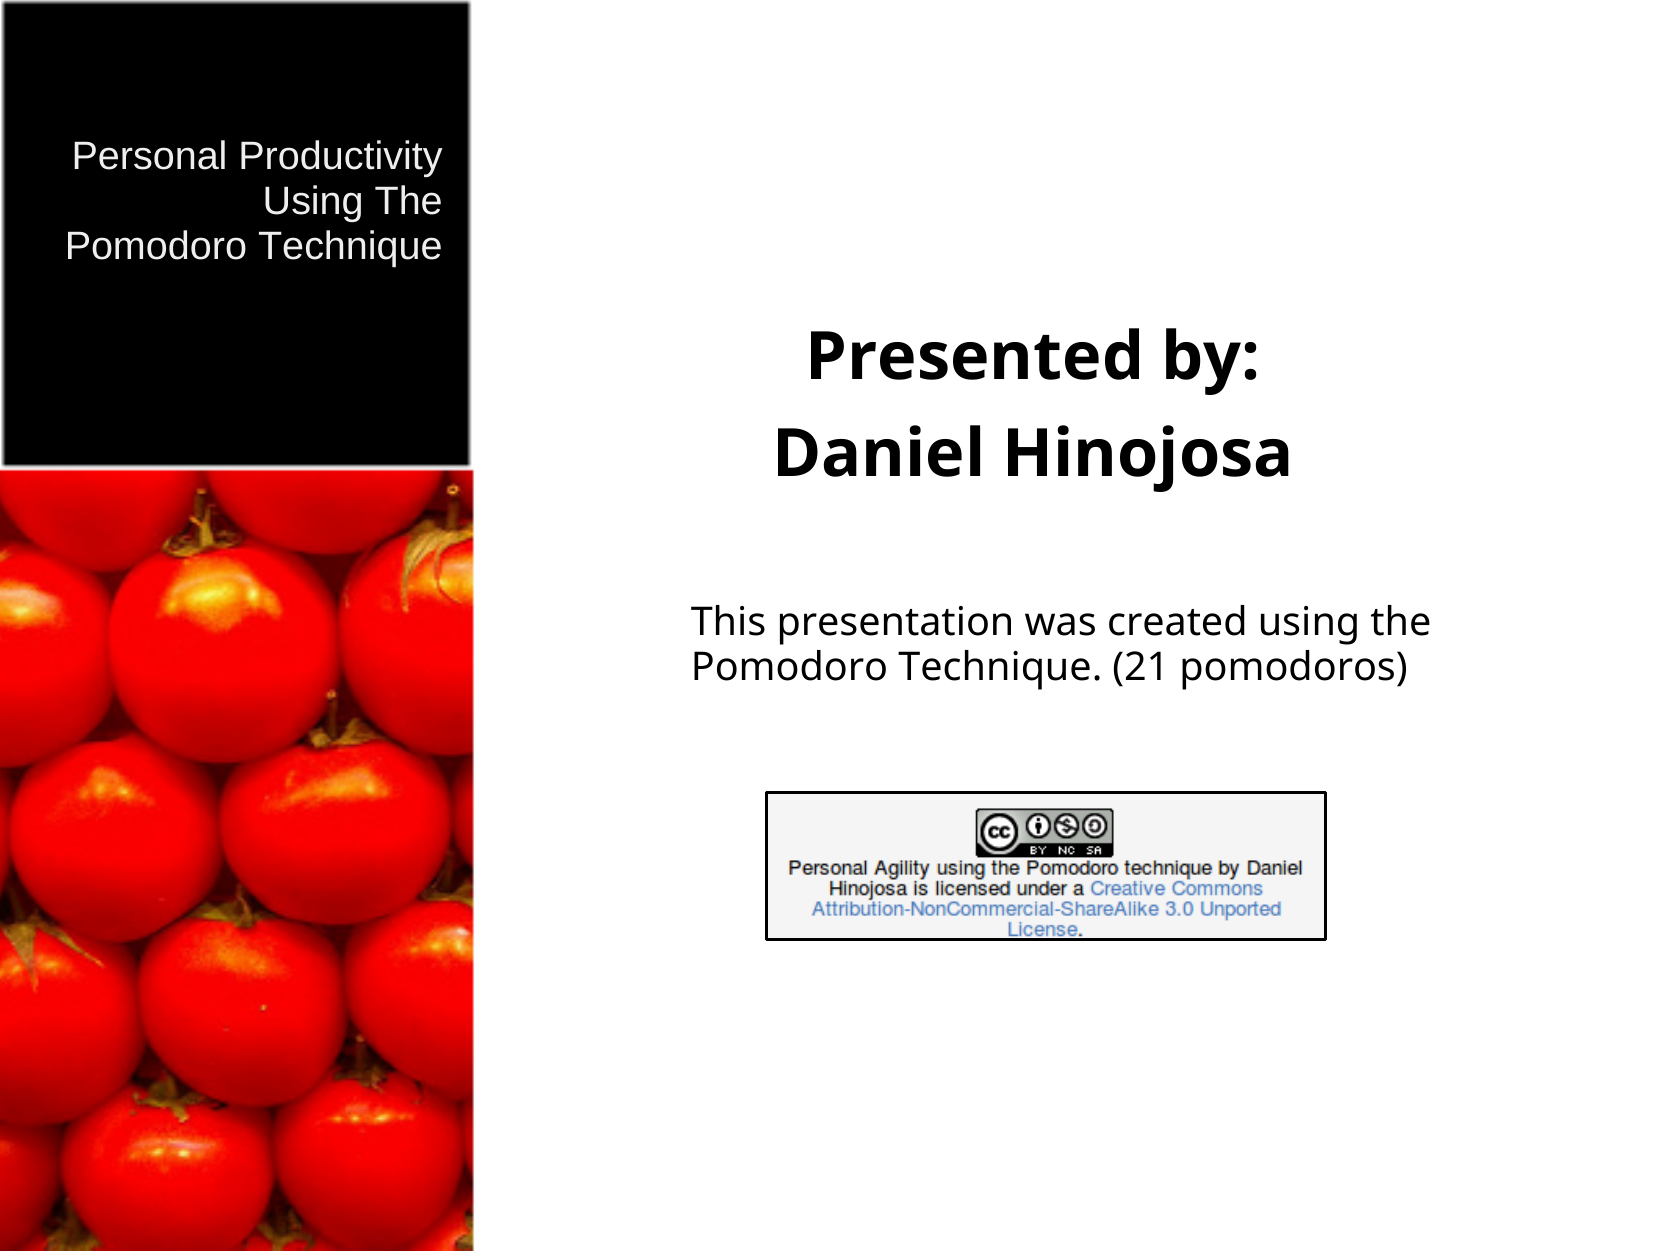

Personal Productivity Using The
Pomodoro Technique
# Presented by:
Daniel Hinojosa
This presentation was created using the Pomodoro Technique. (21 pomodoros)